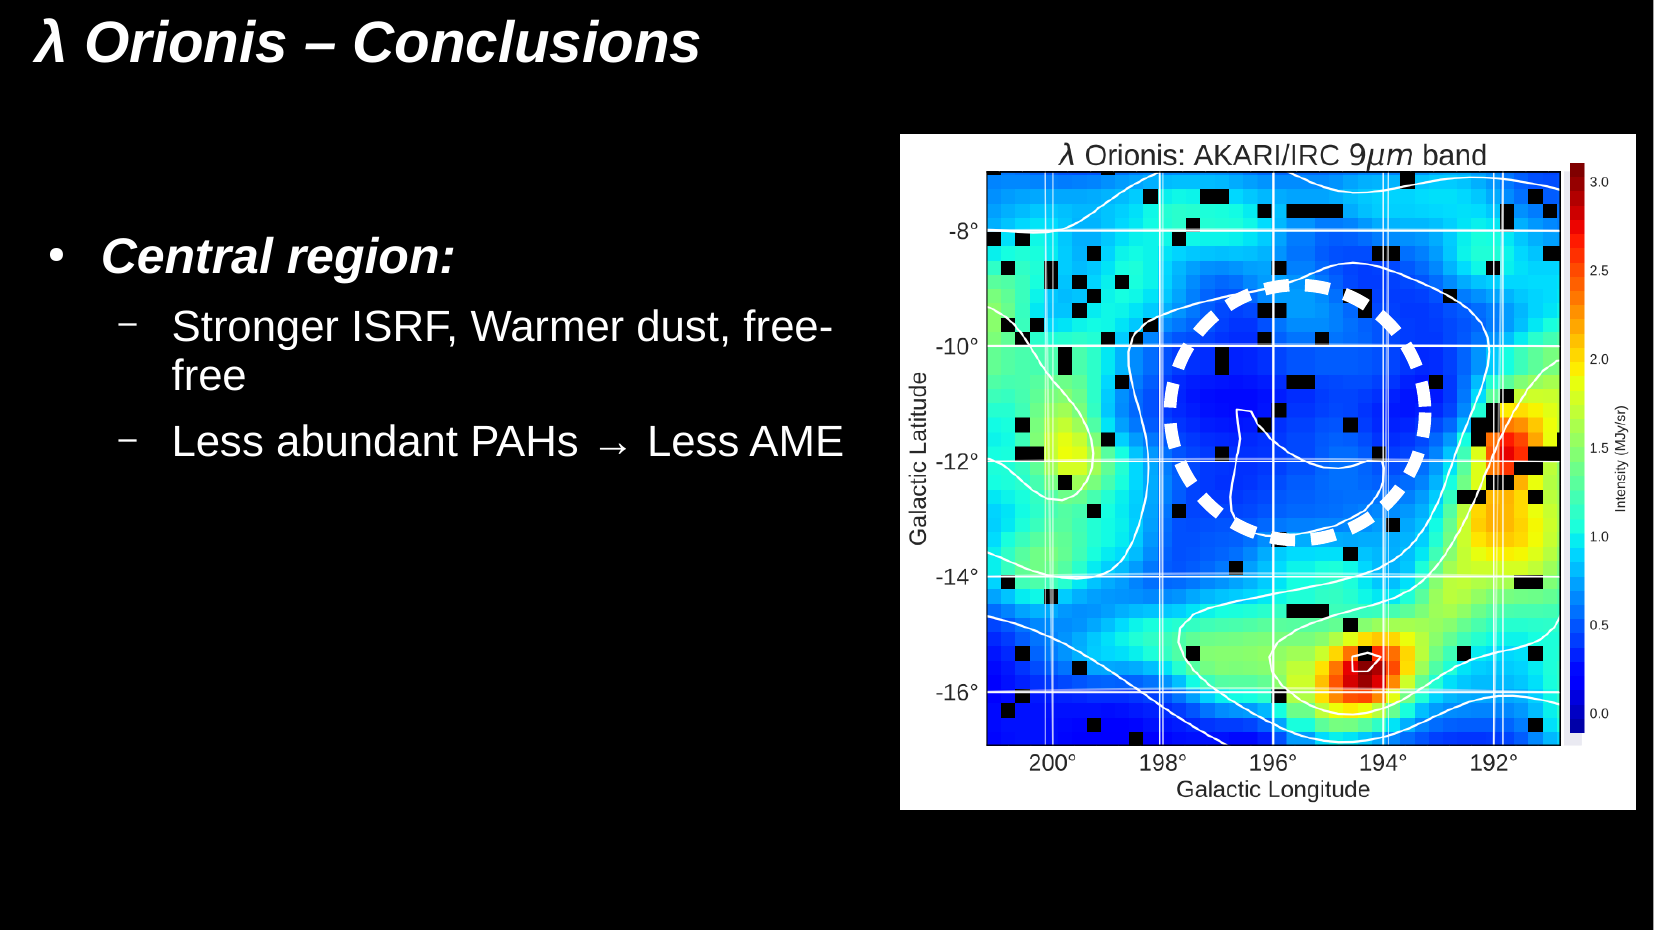

# λ Orionis – Conclusions
Central region:
Stronger ISRF, Warmer dust, free-free
Less abundant PAHs → Less AME